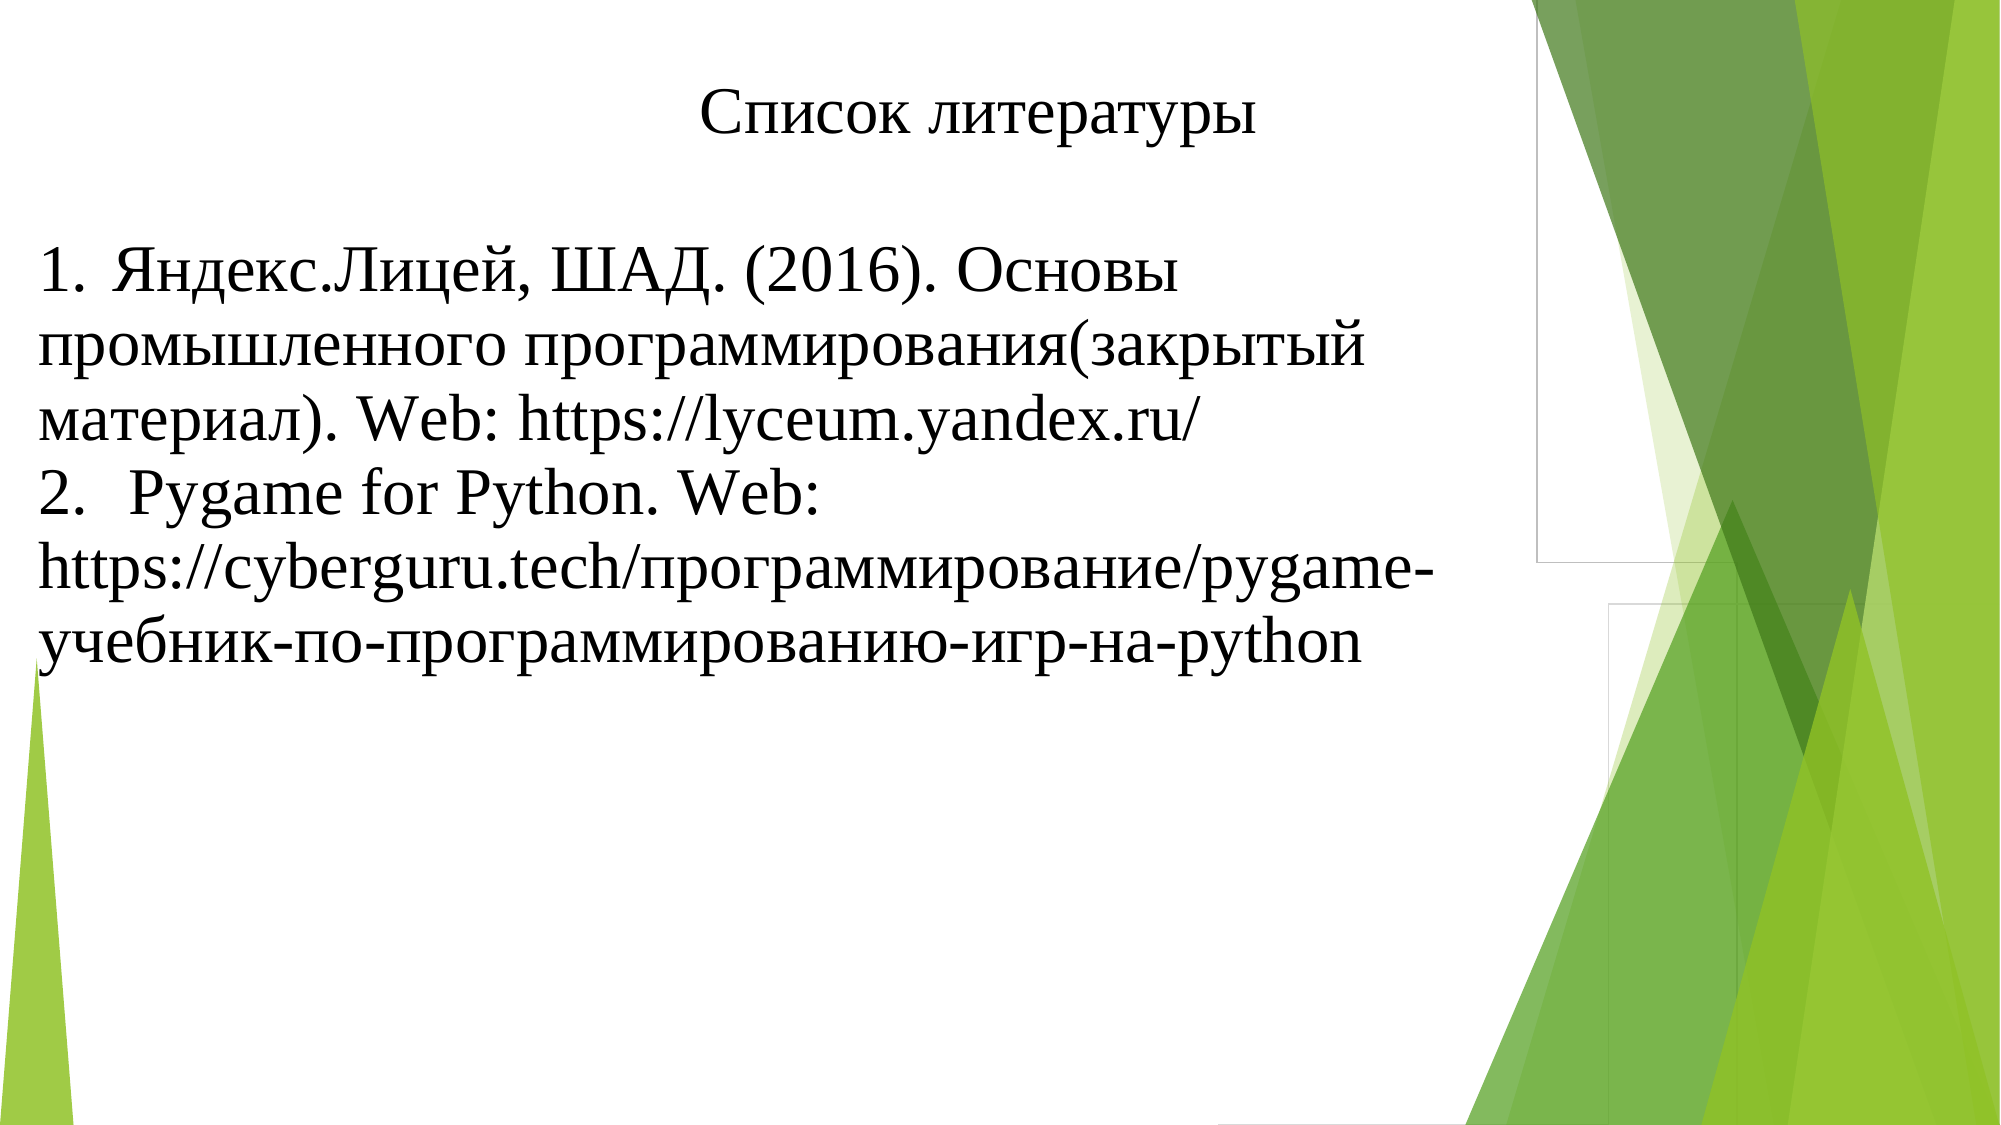

# Список литературы
1.	Яндекс.Лицей, ШАД. (2016). Основы промышленного программирования(закрытый материал). Web: https://lyceum.yandex.ru/
2.	 Pygame for Python. Web: https://cyberguru.tech/программирование/pygame-учебник-по-программированию-игр-на-python